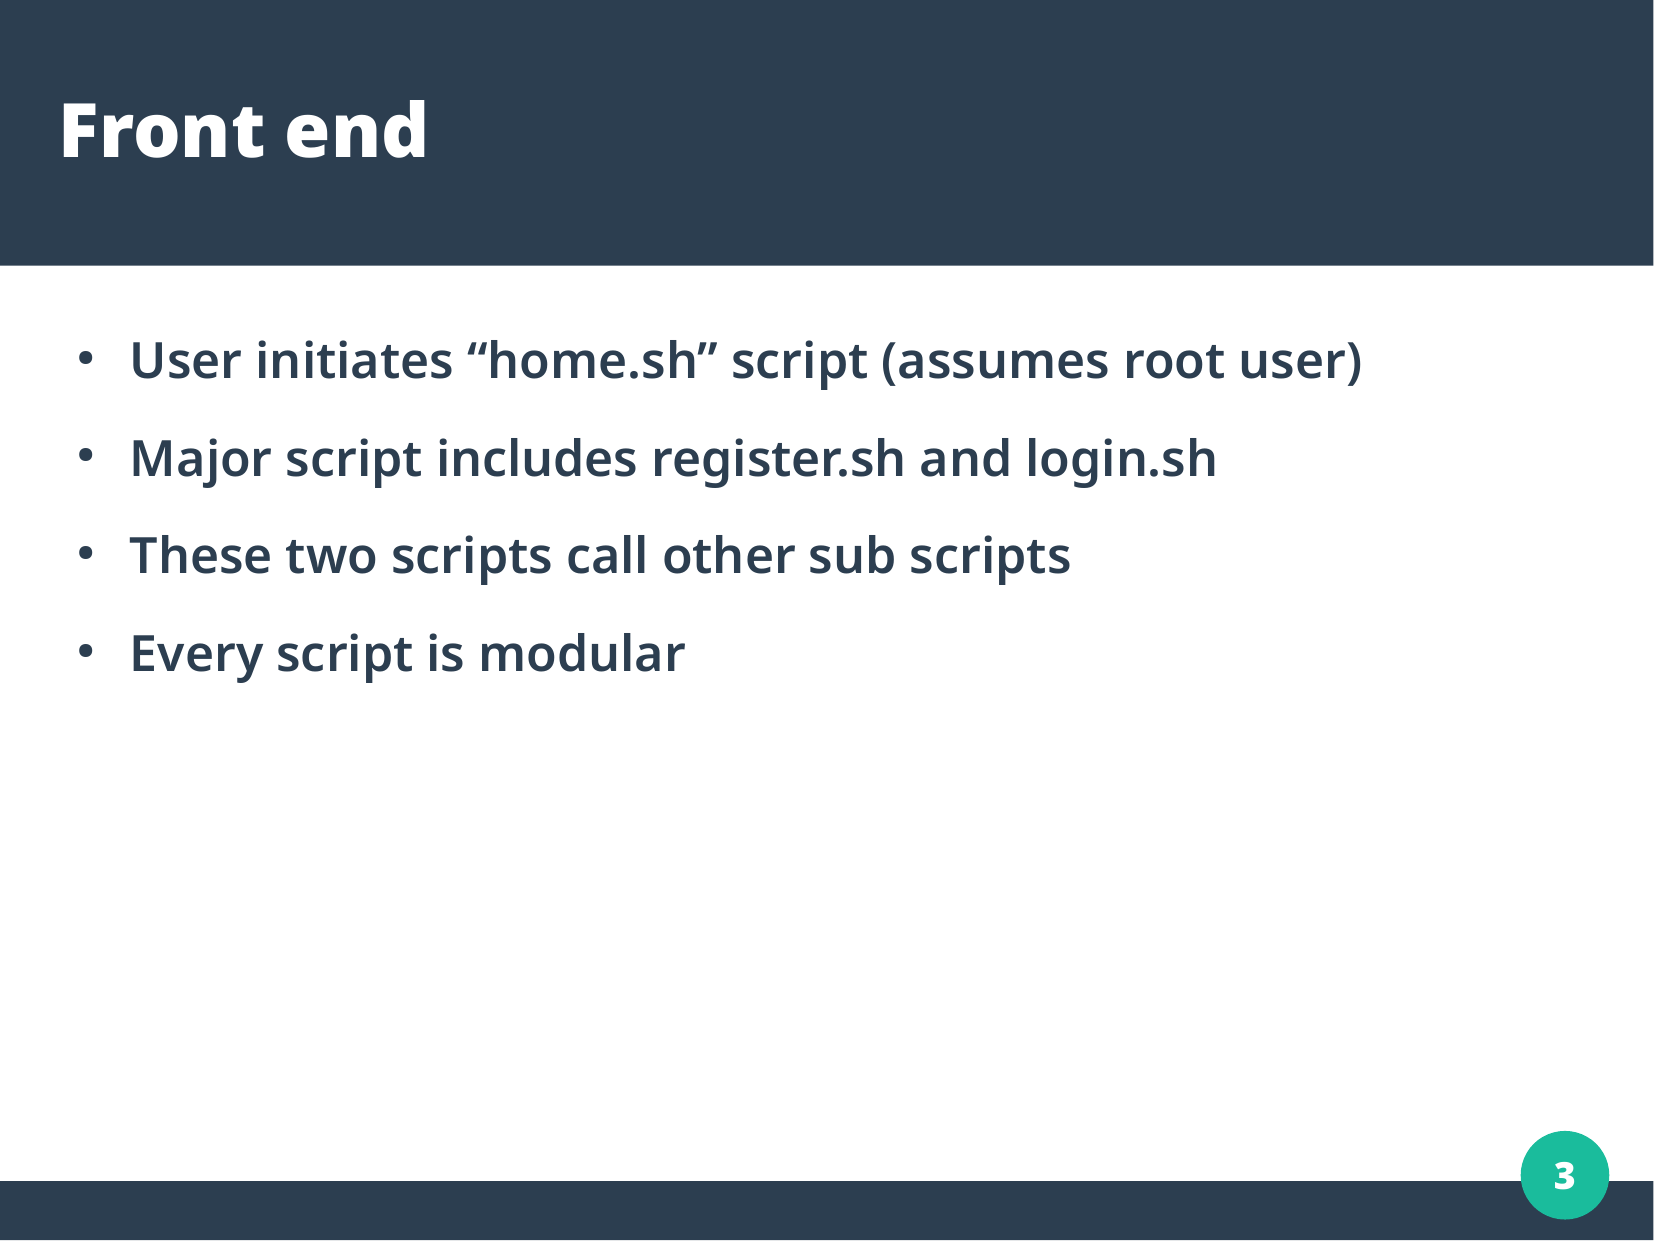

# Front end
User initiates “home.sh” script (assumes root user)
Major script includes register.sh and login.sh
These two scripts call other sub scripts
Every script is modular
3